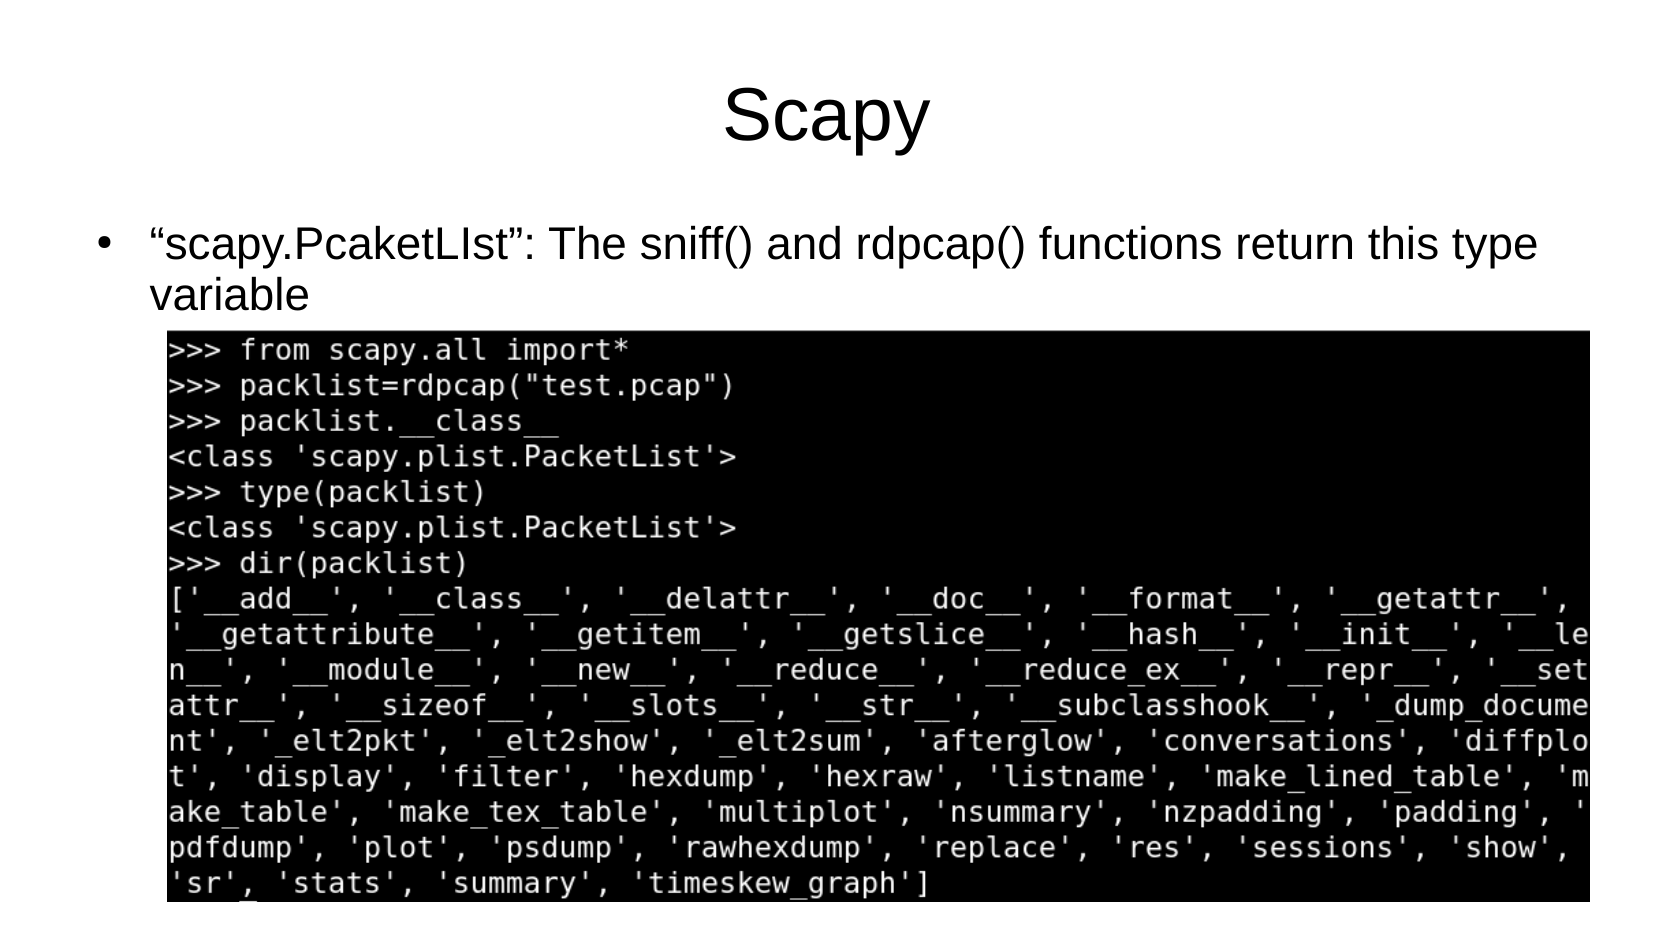

# Scapy
“scapy.PcaketLIst”: The sniff() and rdpcap() functions return this type variable